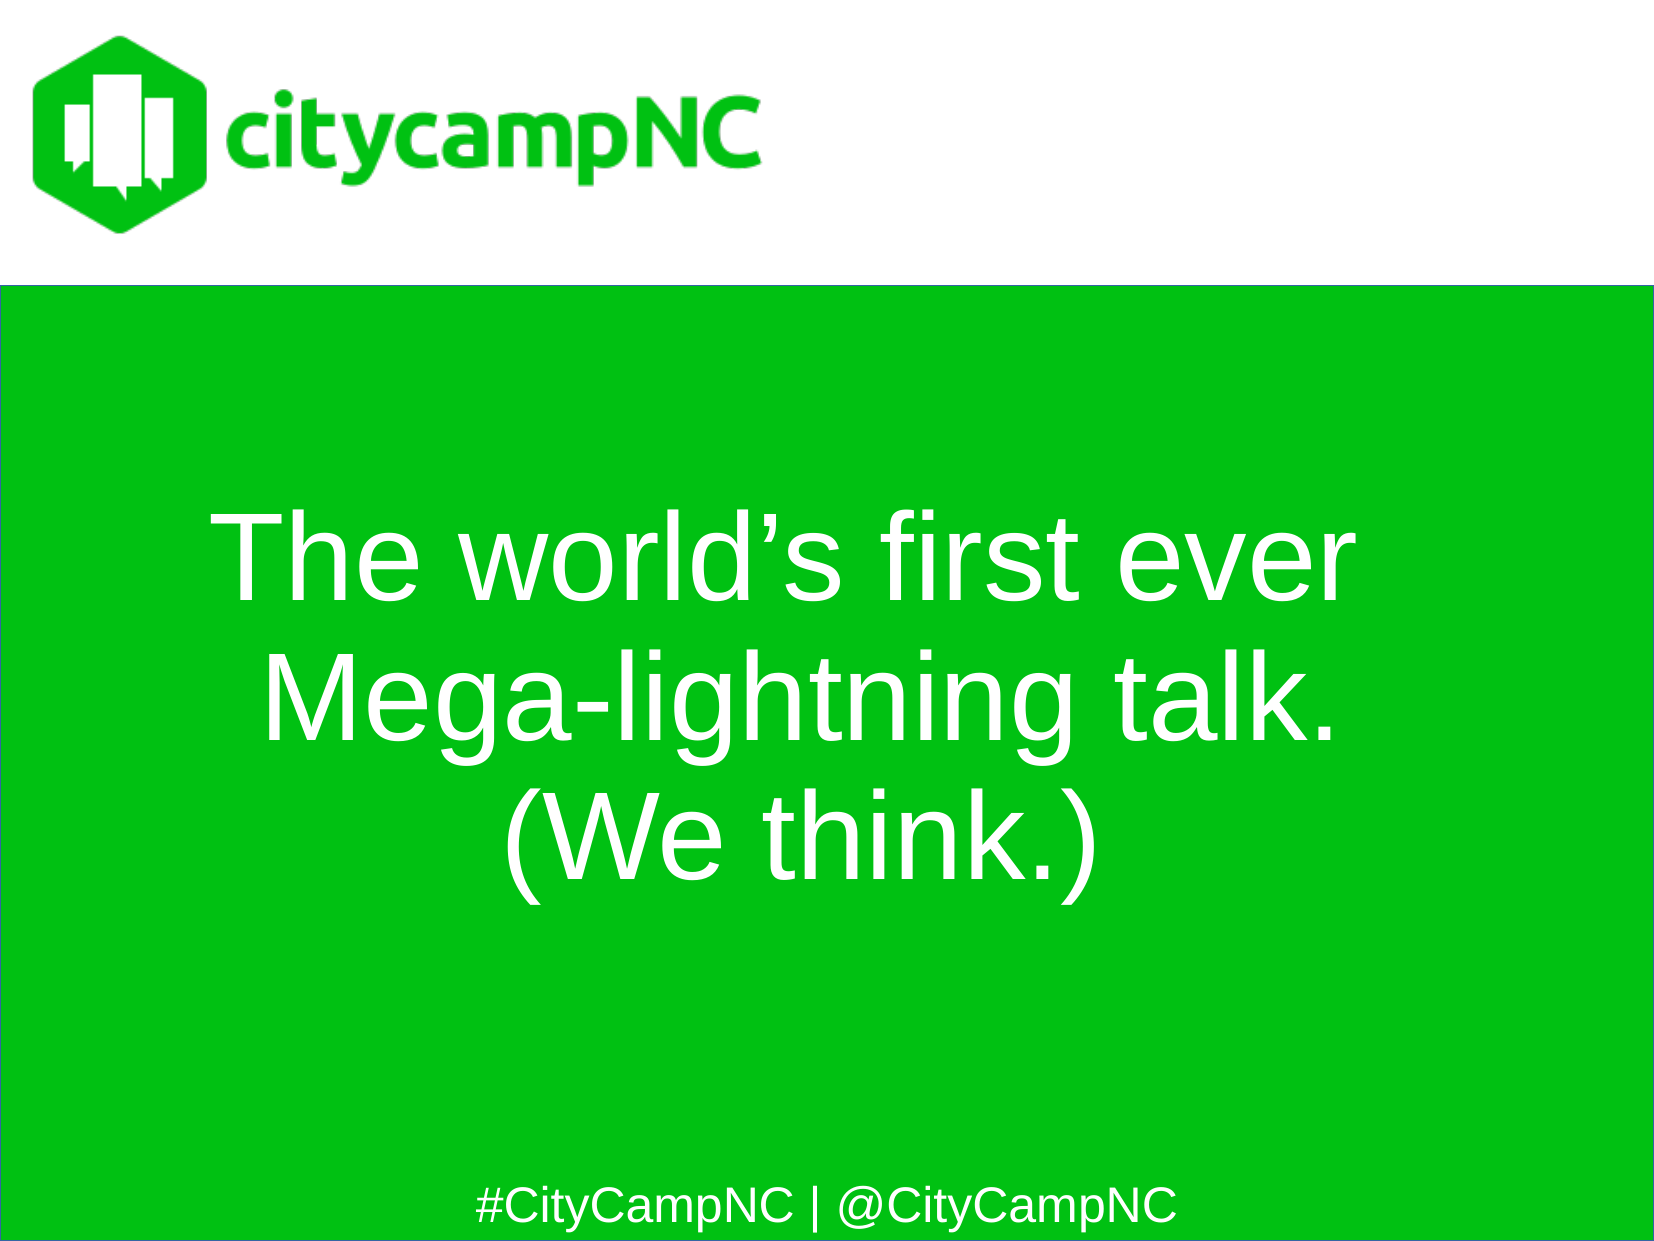

The world’s first ever
Mega-lightning talk.
(We think.)